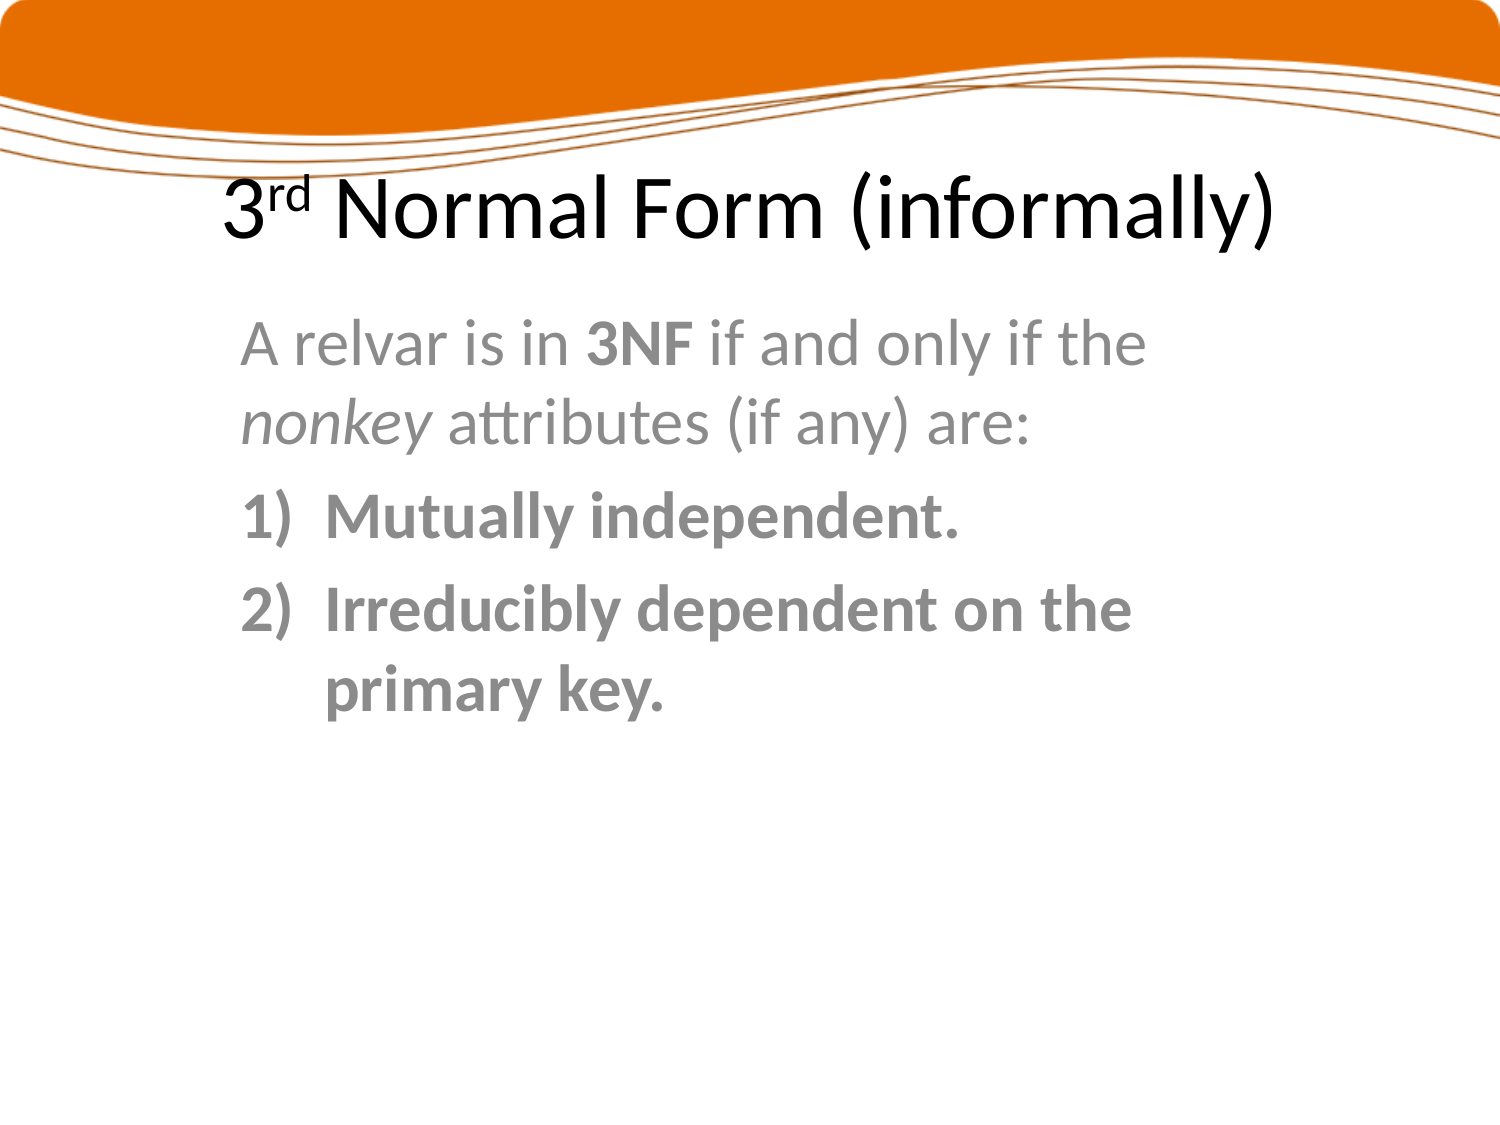

3rd Normal Form (informally)
# A relvar is in 3NF if and only if the nonkey attributes (if any) are:
Mutually independent.
Irreducibly dependent on the primary key.